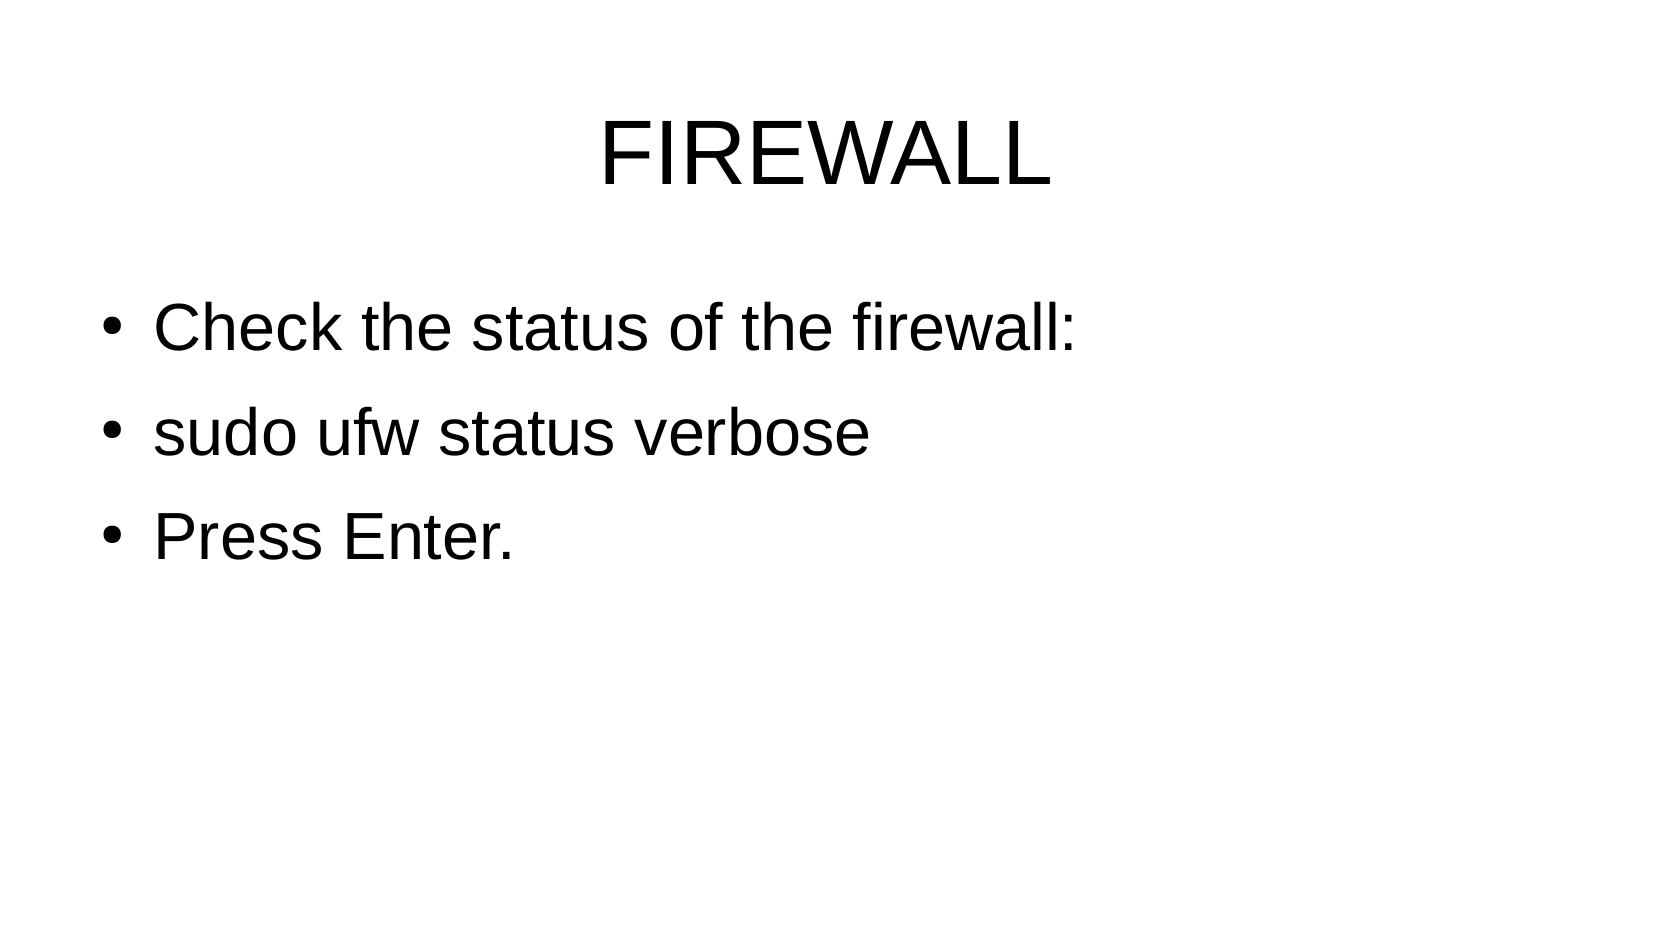

# FIREWALL
Check the status of the firewall:
sudo ufw status verbose
Press Enter.